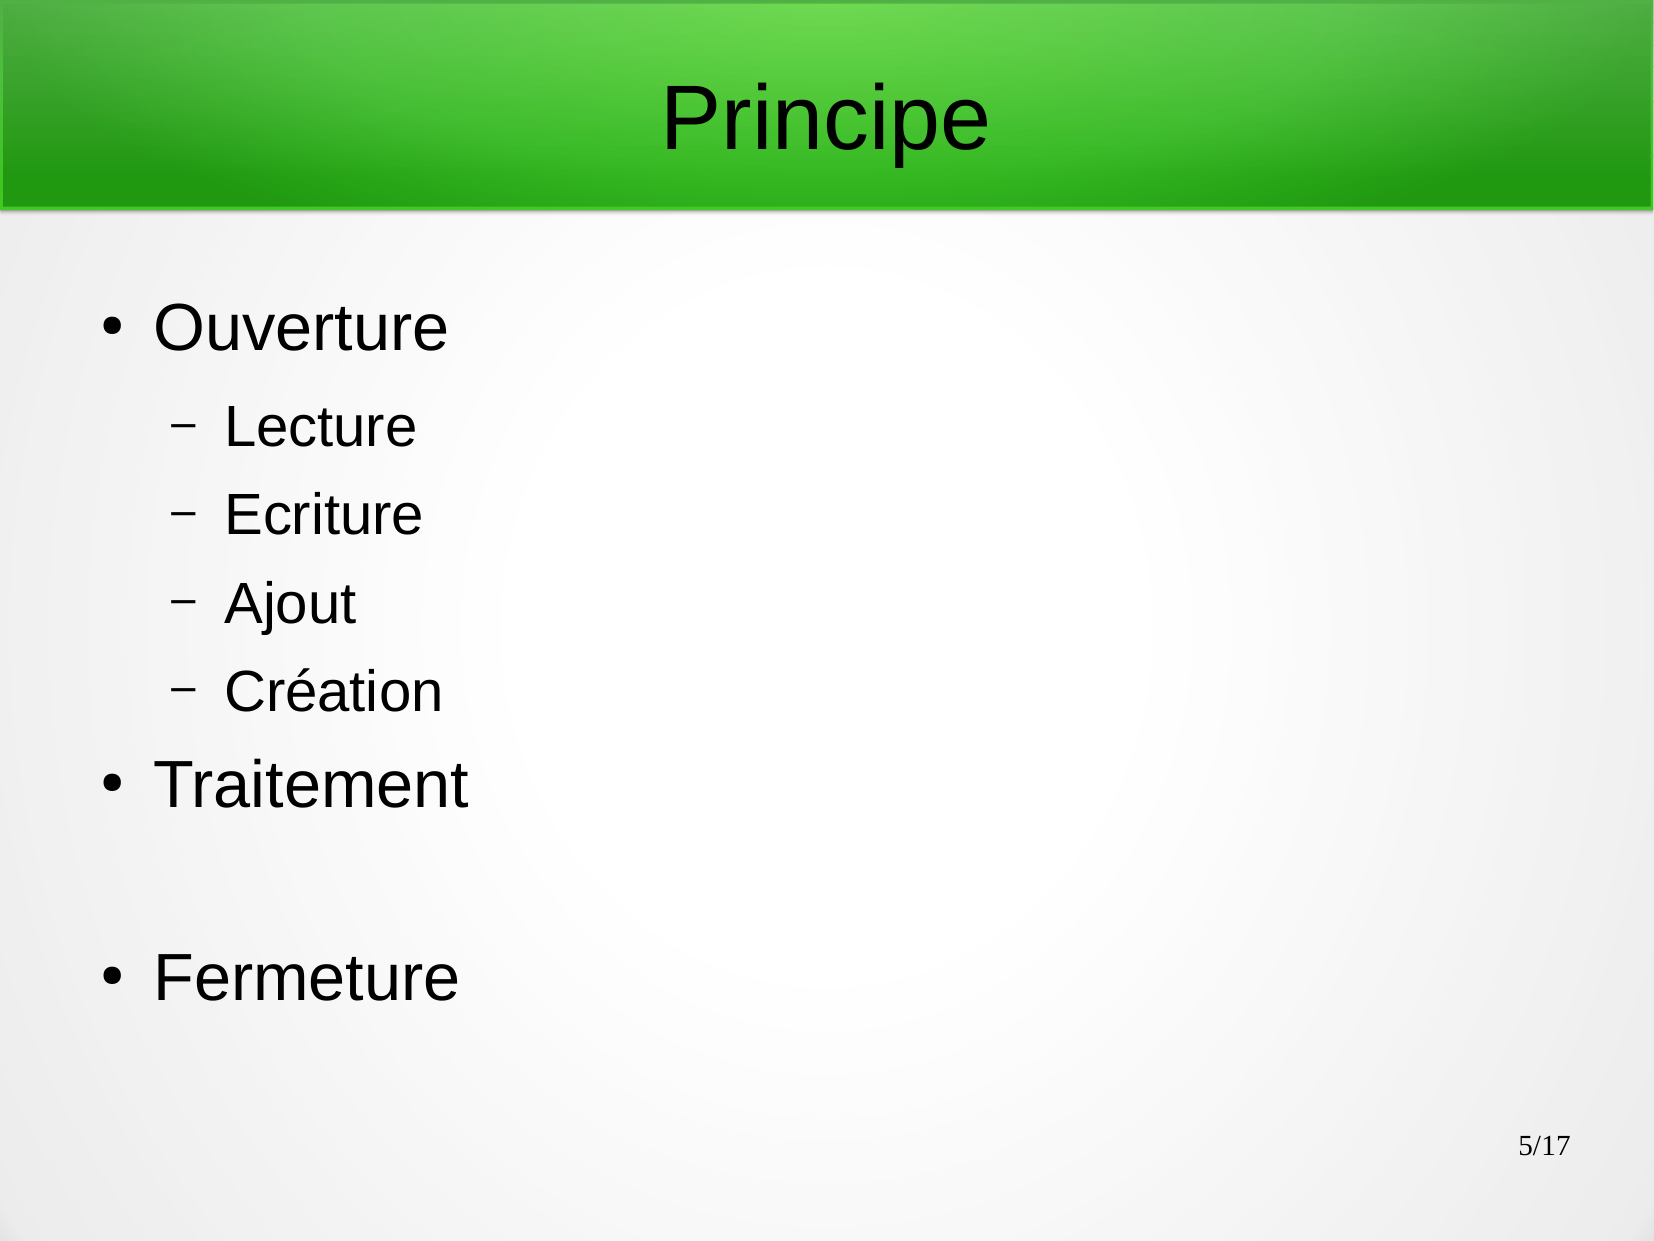

# Principe
Ouverture
Lecture
Ecriture
Ajout
Création
Traitement
Fermeture
5